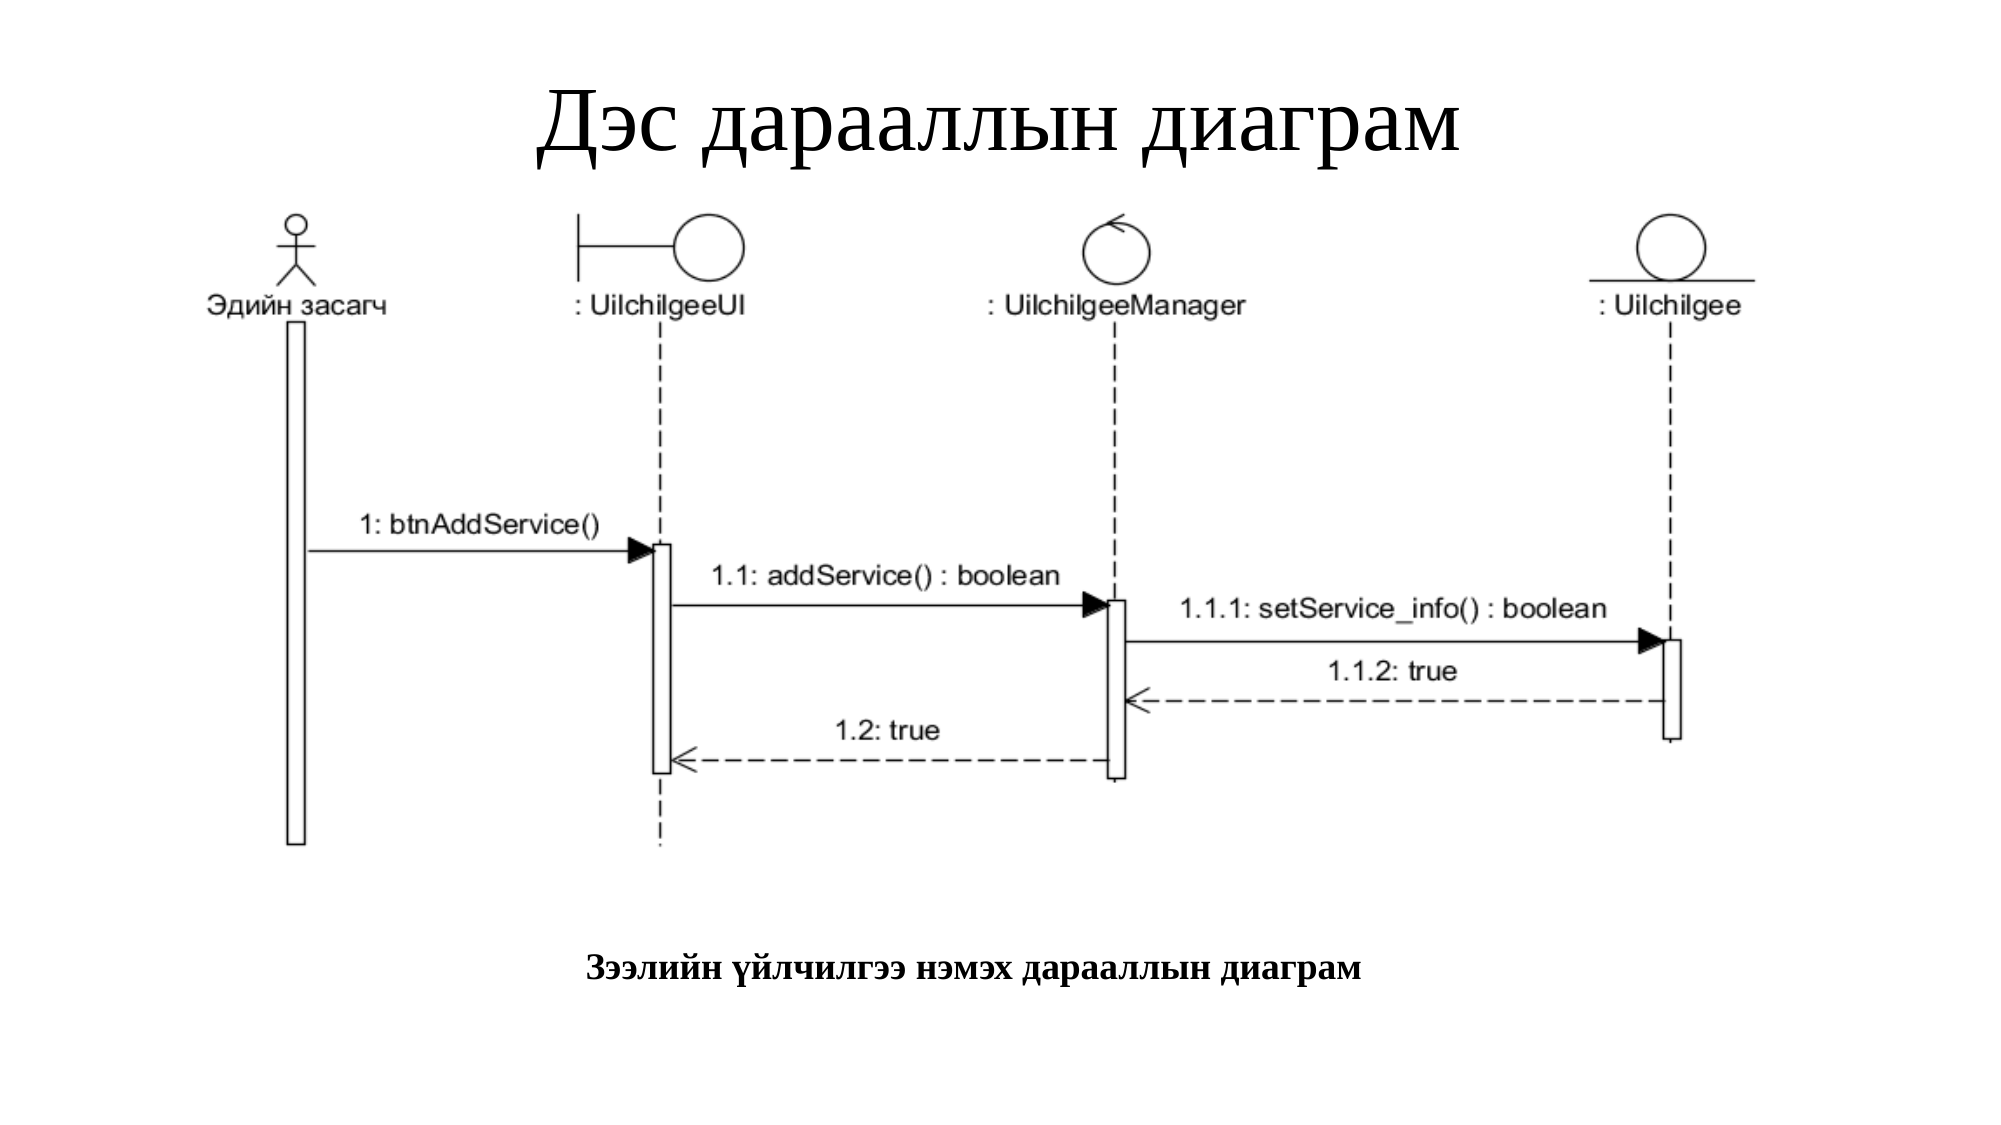

Дэс дарааллын диаграм
Зээлийн үйлчилгээ нэмэх дарааллын диаграм